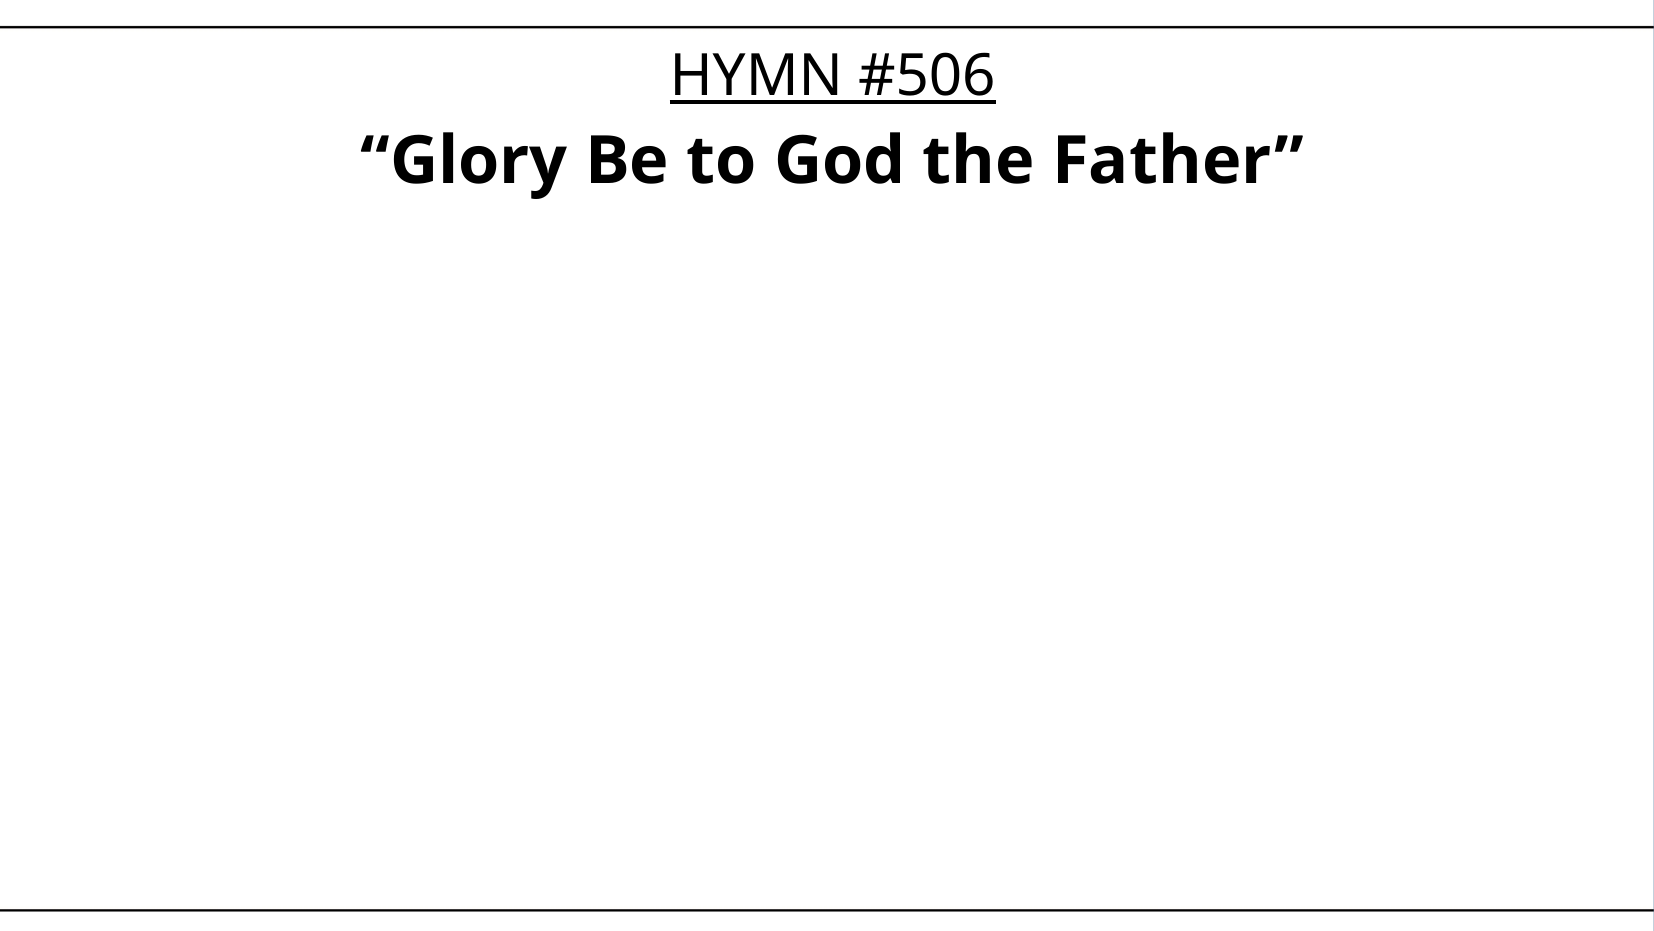

HYMN #506
“Glory Be to God the Father”